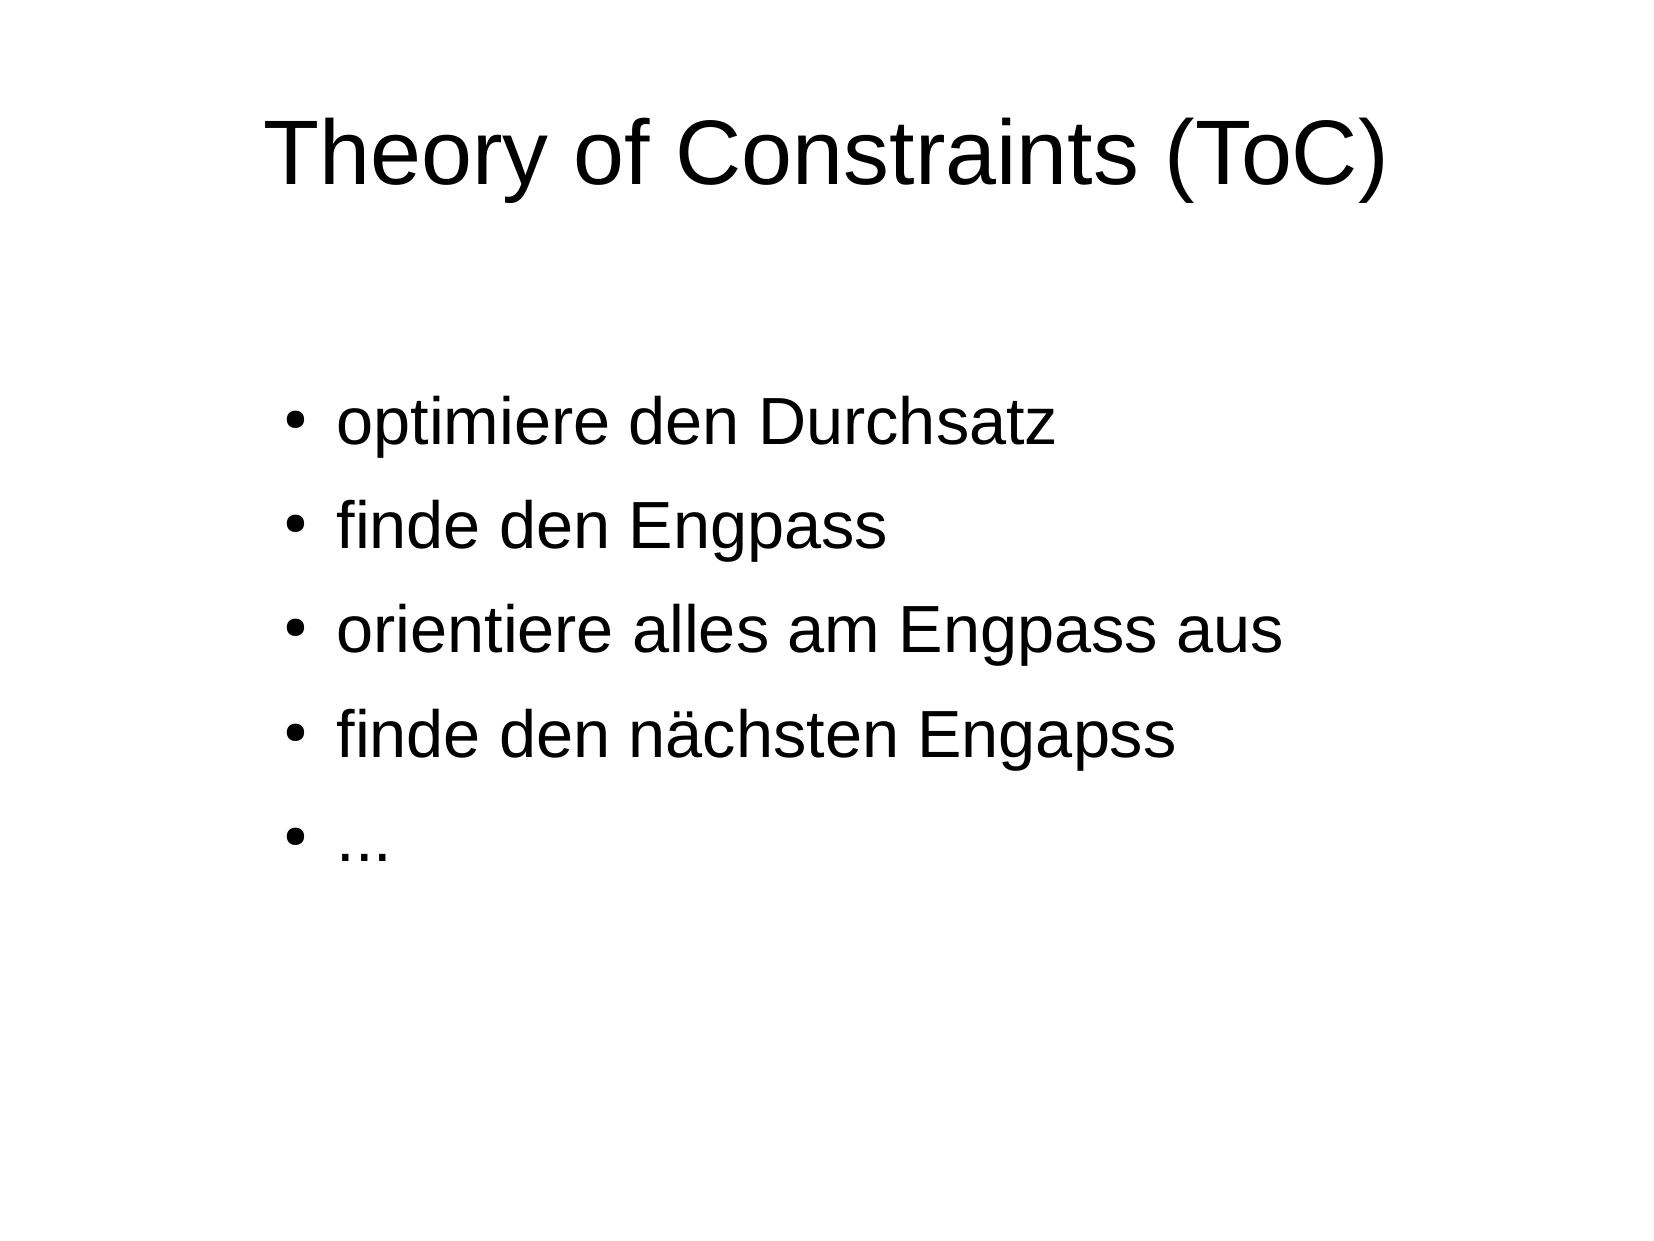

# Theory of Constraints (ToC)
optimiere den Durchsatz
finde den Engpass
orientiere alles am Engpass aus
finde den nächsten Engapss
...